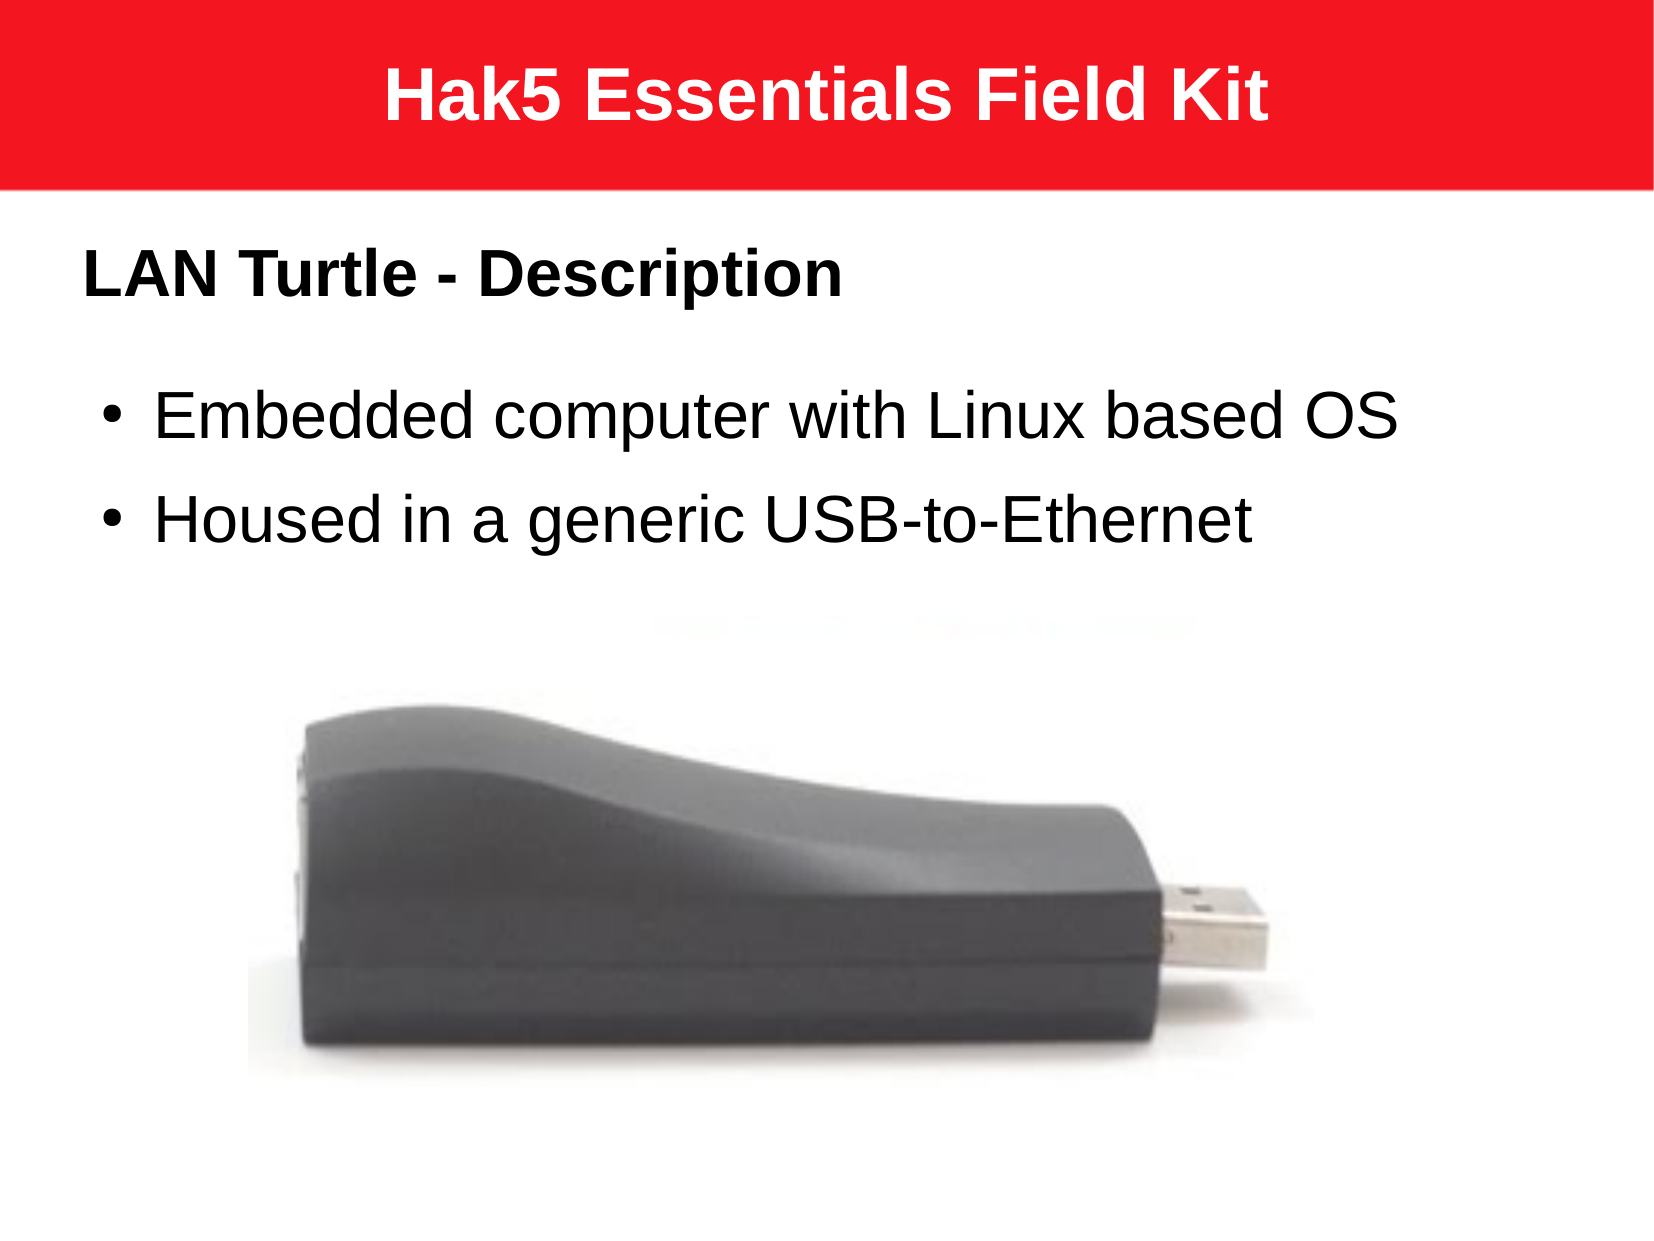

# Hak5 Essentials Field Kit
LAN Turtle - Description
Embedded computer with Linux based OS
Housed in a generic USB-to-Ethernet